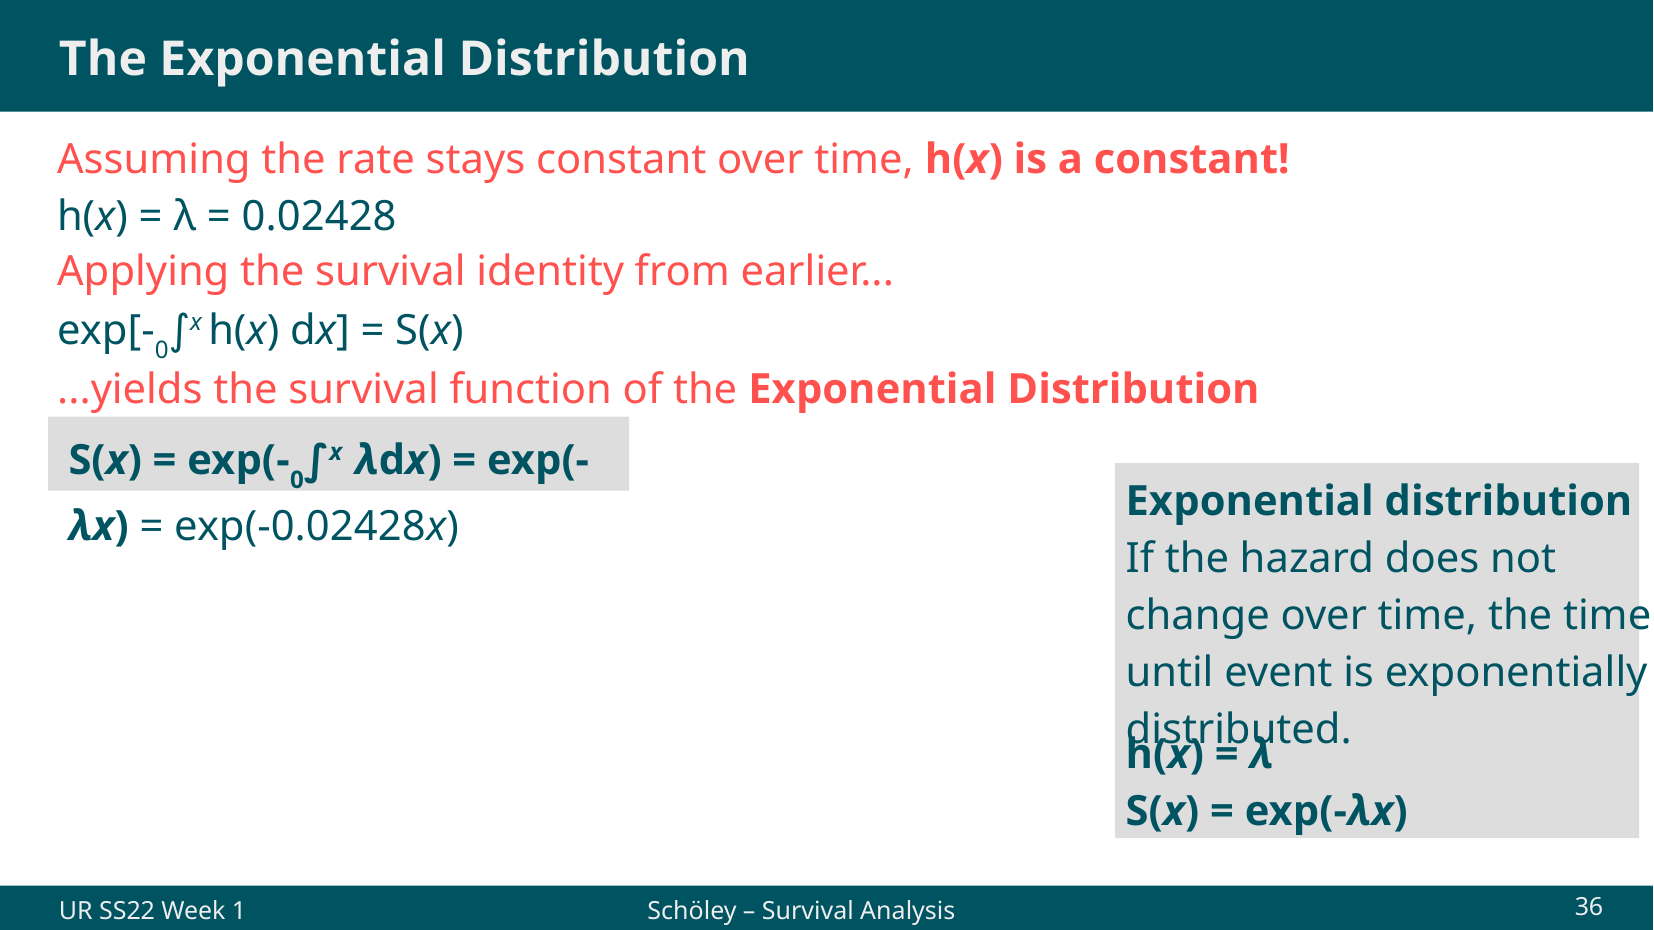

# The Exponential Distribution
Assuming the rate stays constant over time, h(x) is a constant!
h(x) = λ = 0.02428
Applying the survival identity from earlier...
exp[-0∫x h(x) dx] = S(x)
...yields the survival function of the Exponential Distribution
S(x) = exp(-0∫x λdx) = exp(-λx) = exp(-0.02428x)
Exponential distribution
If the hazard does not
change over time, the time
until event is exponentially
distributed.
h(x) = λ
S(x) = exp(-λx)
36
UR SS22 Week 1
Schöley – Survival Analysis